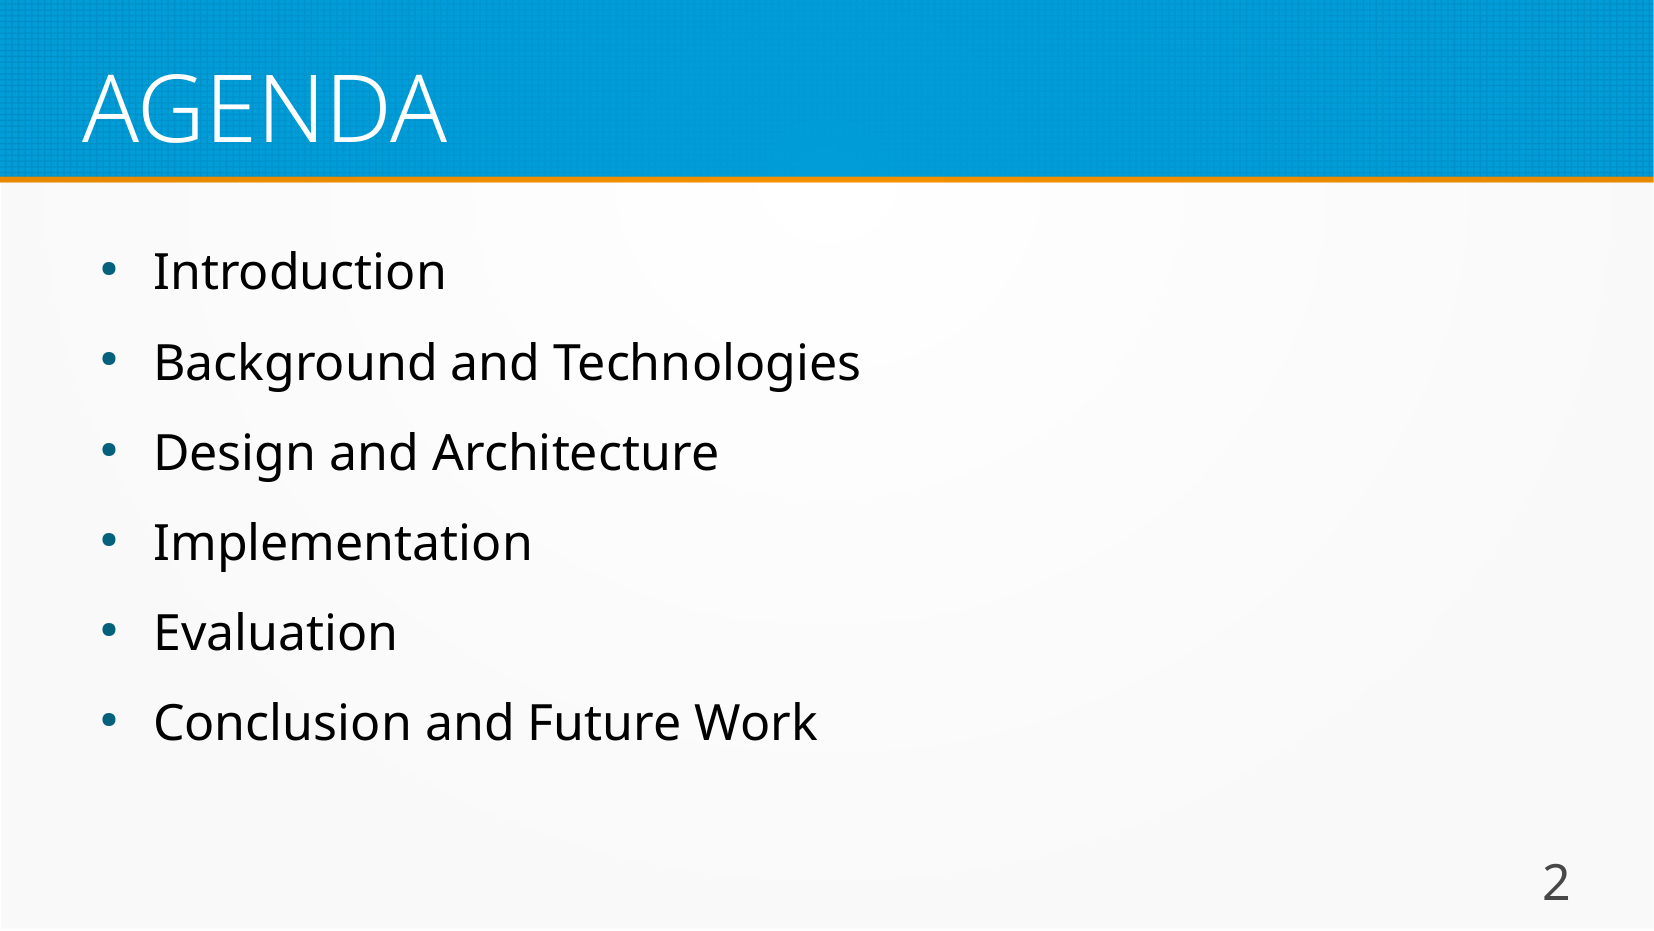

# AGENDA
Introduction
Background and Technologies
Design and Architecture
Implementation
Evaluation
Conclusion and Future Work
2